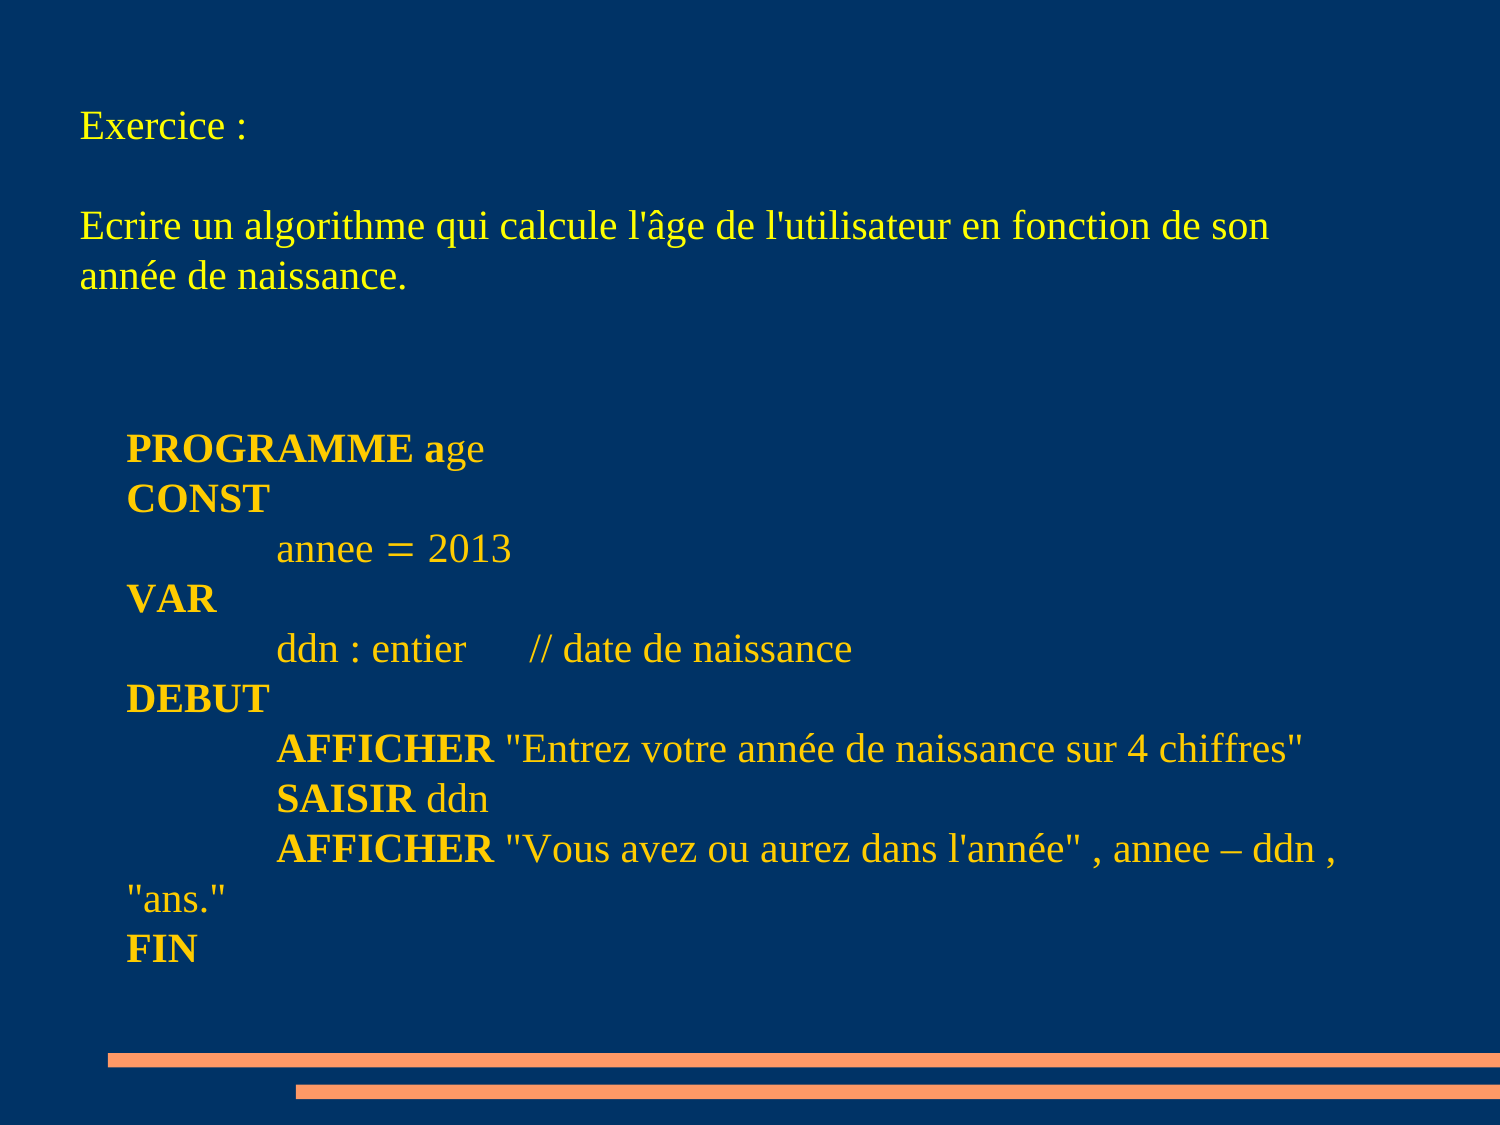

#
Exercice :
Ecrire un algorithme qui calcule l'âge de l'utilisateur en fonction de son
année de naissance.
PROGRAMME age
CONST
	annee = 2013
VAR
	ddn : entier // date de naissance
DEBUT
 	AFFICHER "Entrez votre année de naissance sur 4 chiffres"
 	SAISIR ddn
 	AFFICHER "Vous avez ou aurez dans l'année" , annee – ddn , "ans."
FIN